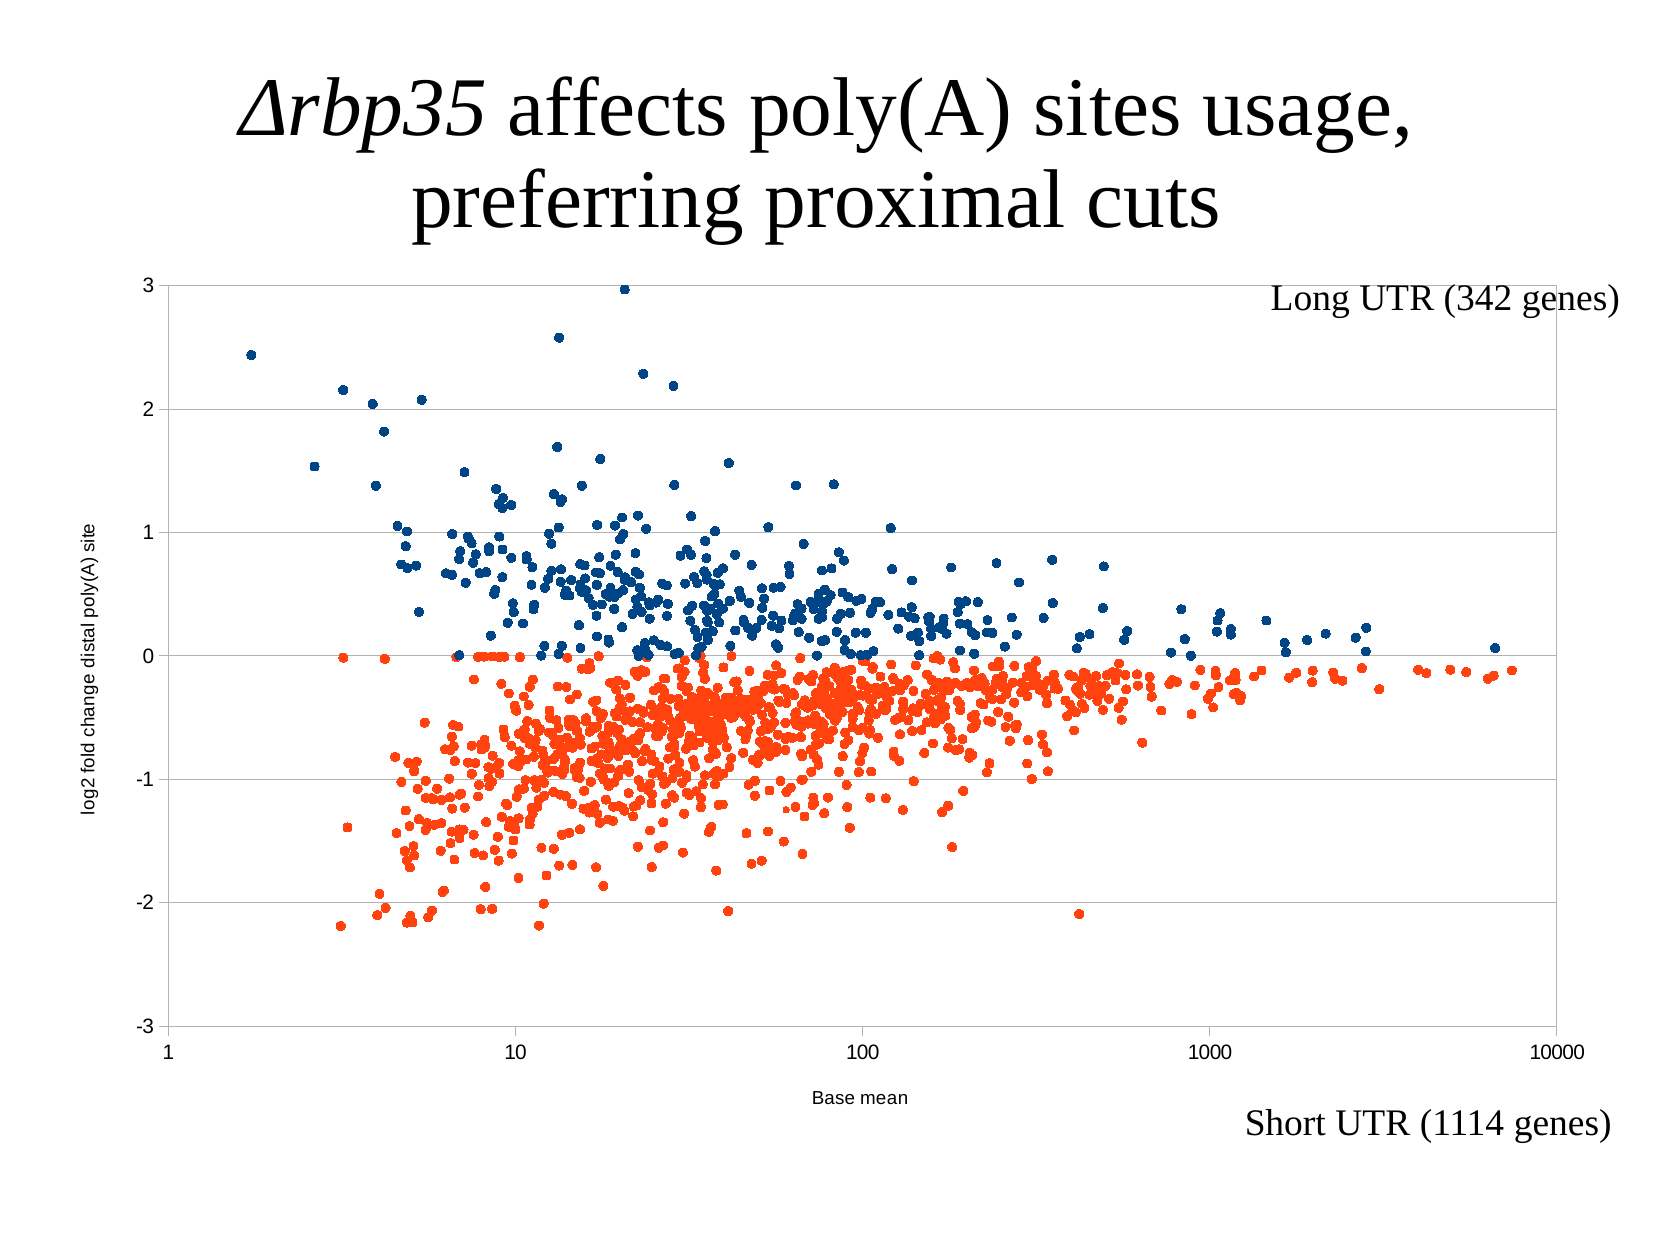

# Δrbp35 affects poly(A) sites usage, preferring proximal cuts
### Chart
| Category | | |
|---|---|---|Long UTR (342 genes)
Short UTR (1114 genes)